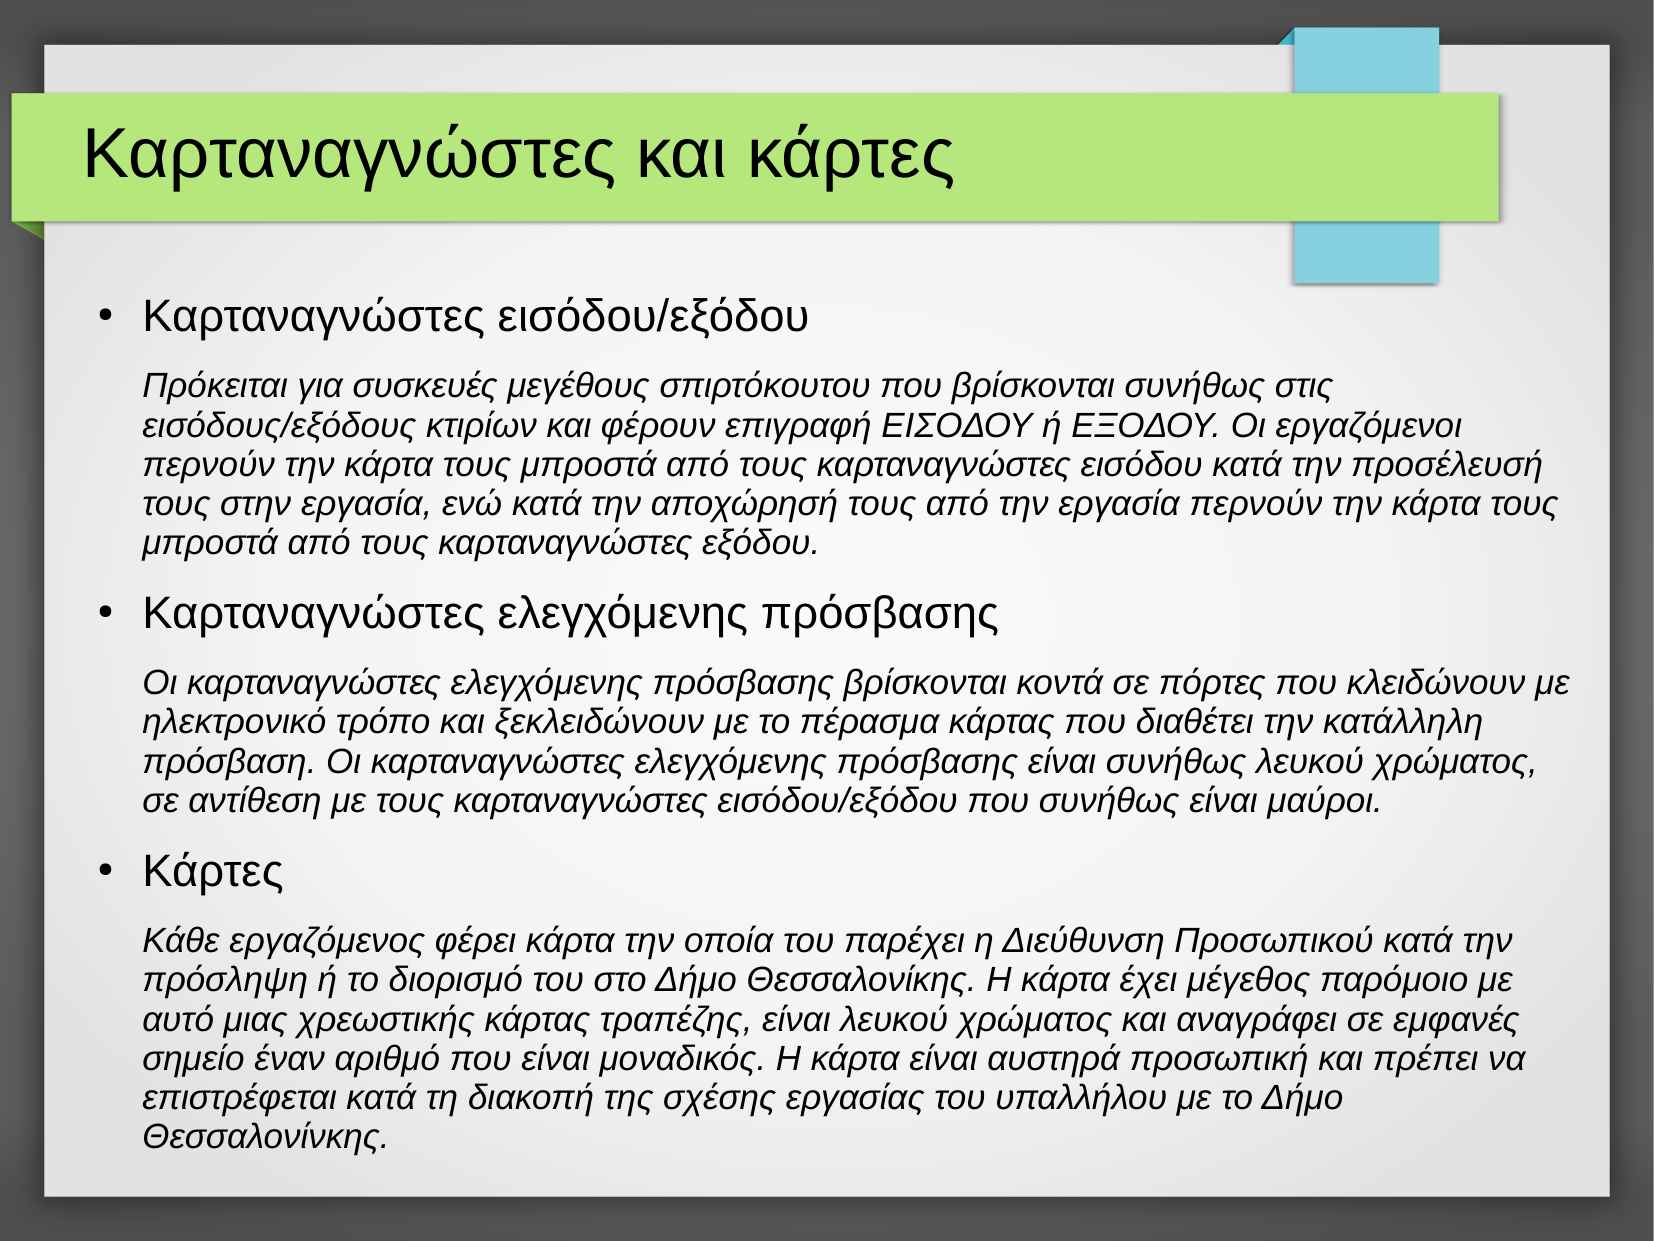

# Καρταναγνώστες και κάρτες
Καρταναγνώστες εισόδου/εξόδου
Πρόκειται για συσκευές μεγέθους σπιρτόκουτου που βρίσκονται συνήθως στις εισόδους/εξόδους κτιρίων και φέρουν επιγραφή ΕΙΣΟΔΟΥ ή ΕΞΟΔΟΥ. Οι εργαζόμενοι περνούν την κάρτα τους μπροστά από τους καρταναγνώστες εισόδου κατά την προσέλευσή τους στην εργασία, ενώ κατά την αποχώρησή τους από την εργασία περνούν την κάρτα τους μπροστά από τους καρταναγνώστες εξόδου.
Καρταναγνώστες ελεγχόμενης πρόσβασης
Οι καρταναγνώστες ελεγχόμενης πρόσβασης βρίσκονται κοντά σε πόρτες που κλειδώνουν με ηλεκτρονικό τρόπο και ξεκλειδώνουν με το πέρασμα κάρτας που διαθέτει την κατάλληλη πρόσβαση. Οι καρταναγνώστες ελεγχόμενης πρόσβασης είναι συνήθως λευκού χρώματος, σε αντίθεση με τους καρταναγνώστες εισόδου/εξόδου που συνήθως είναι μαύροι.
Κάρτες
Κάθε εργαζόμενος φέρει κάρτα την οποία του παρέχει η Διεύθυνση Προσωπικού κατά την πρόσληψη ή το διορισμό του στο Δήμο Θεσσαλονίκης. Η κάρτα έχει μέγεθος παρόμοιο με αυτό μιας χρεωστικής κάρτας τραπέζης, είναι λευκού χρώματος και αναγράφει σε εμφανές σημείο έναν αριθμό που είναι μοναδικός. Η κάρτα είναι αυστηρά προσωπική και πρέπει να επιστρέφεται κατά τη διακοπή της σχέσης εργασίας του υπαλλήλου με το Δήμο Θεσσαλονίνκης.